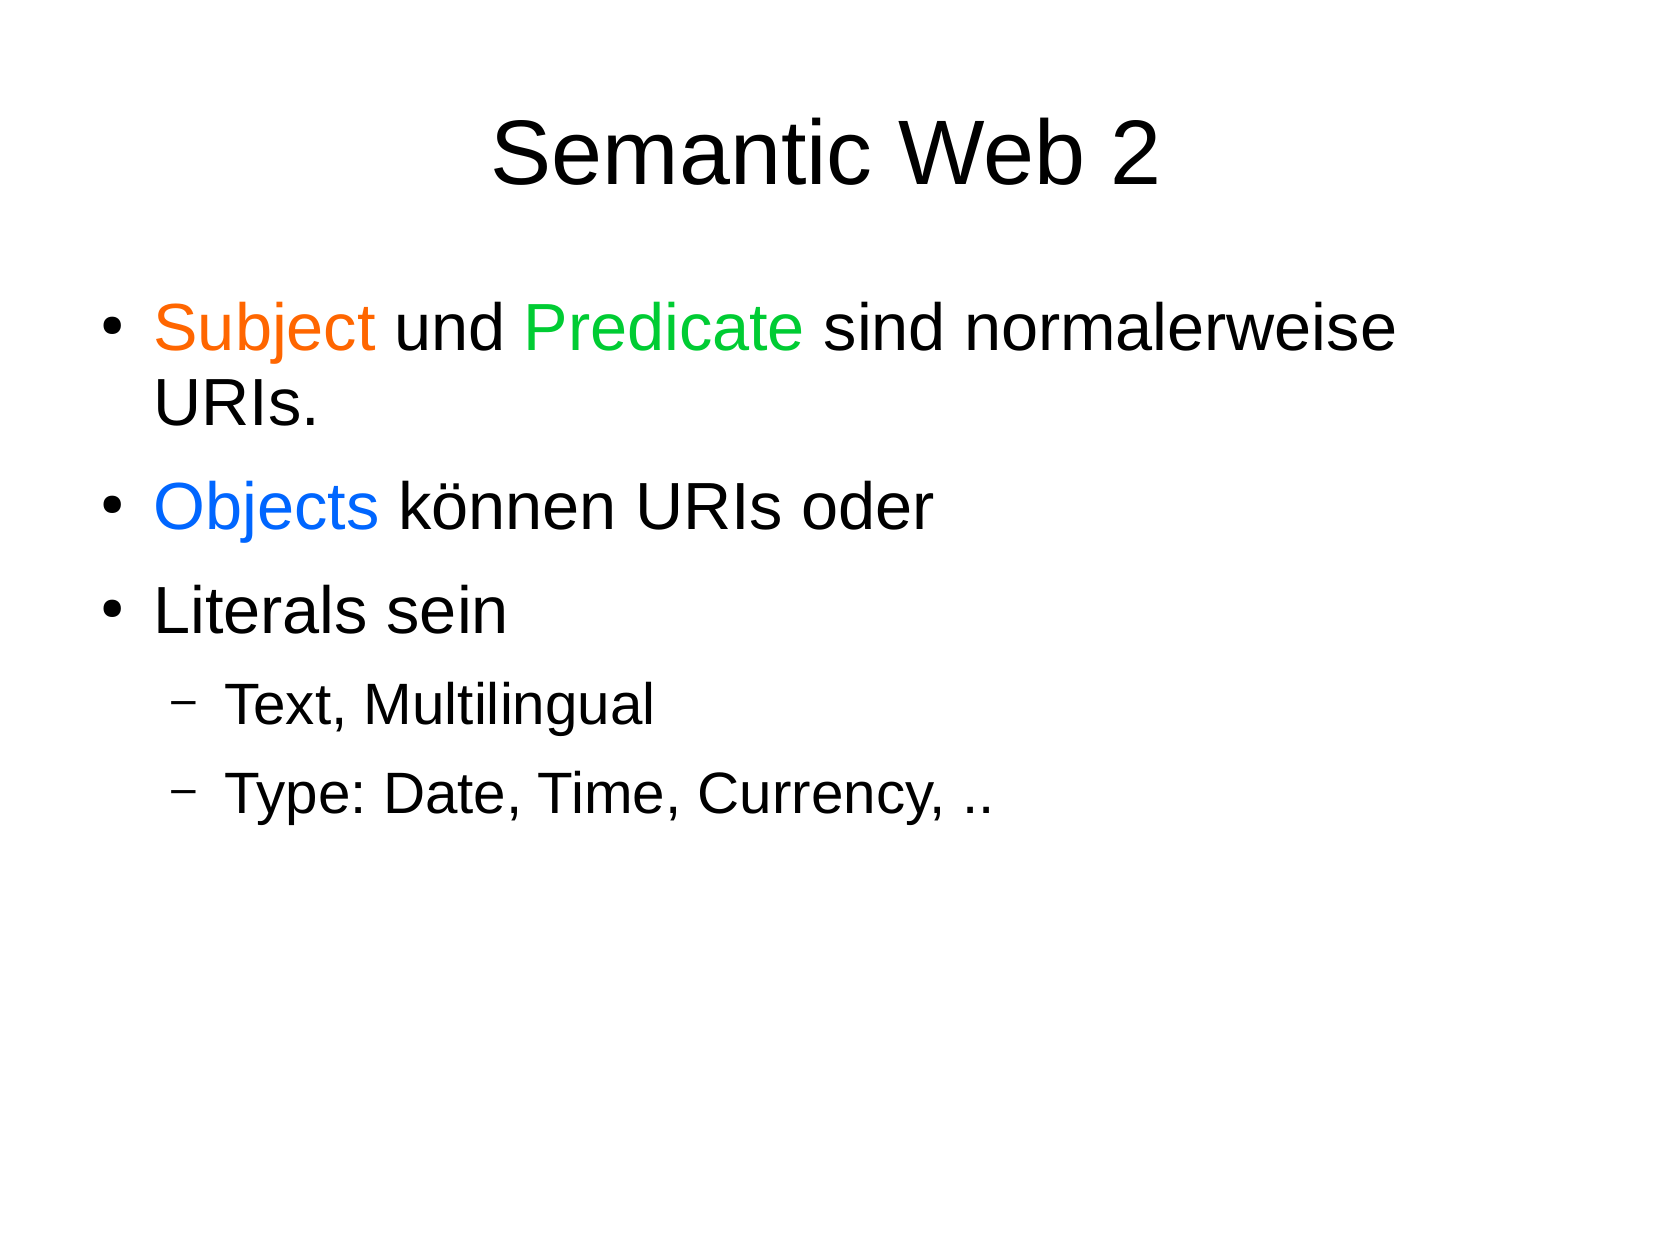

# Semantic Web 2
Subject und Predicate sind normalerweise URIs.
Objects können URIs oder
Literals sein
Text, Multilingual
Type: Date, Time, Currency, ..